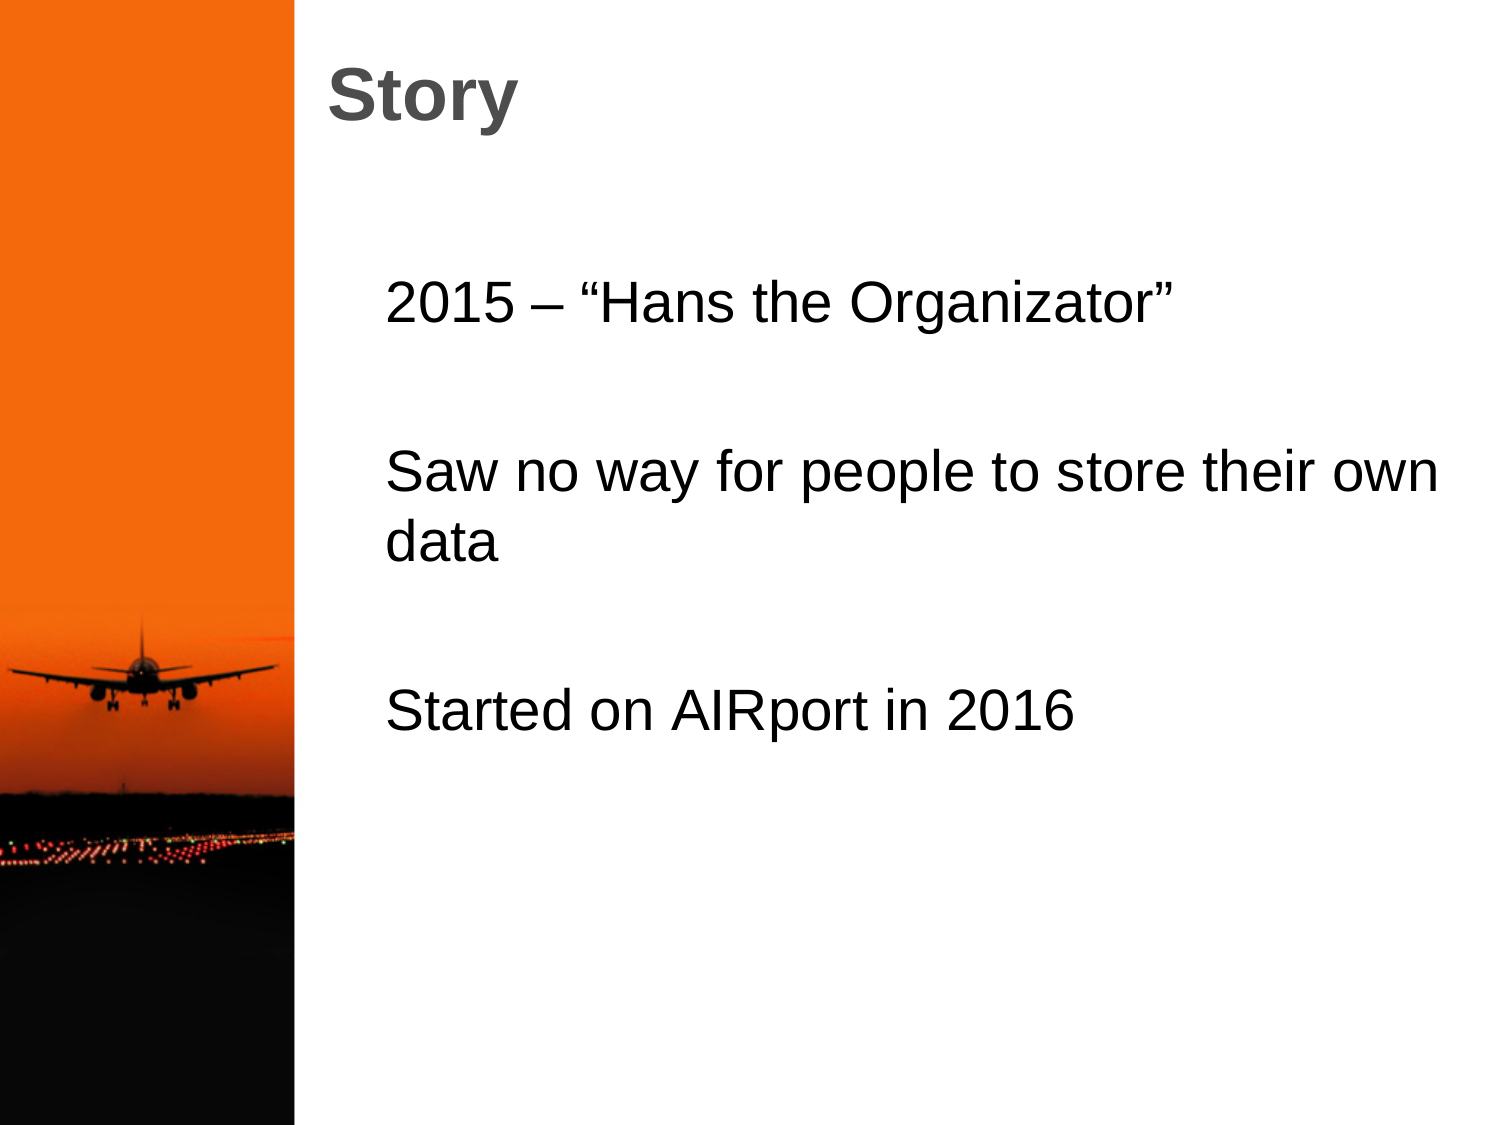

# Story
2015 – “Hans the Organizator”
Saw no way for people to store their own data
Started on AIRport in 2016